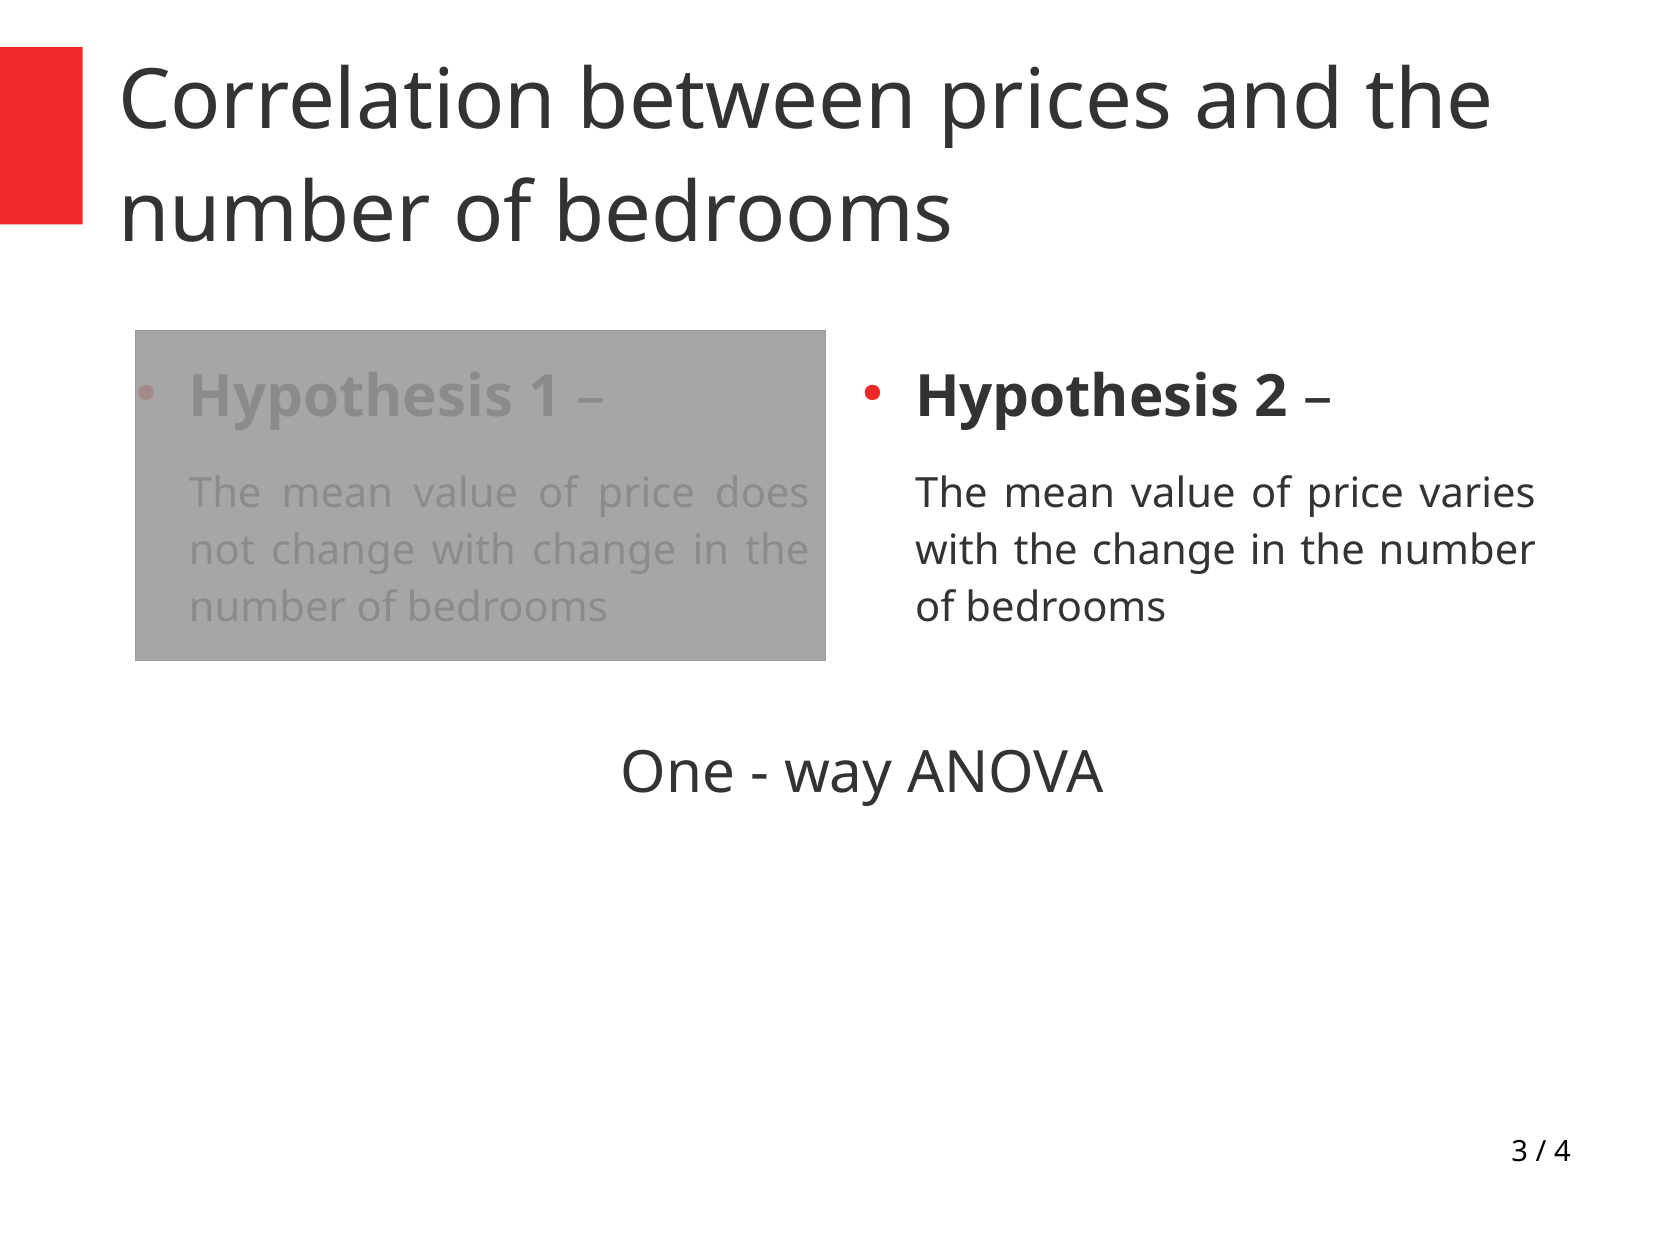

# Correlation between prices and the number of bedrooms
Hypothesis 1 –
The mean value of price does not change with change in the number of bedrooms
Hypothesis 2 –
The mean value of price varies with the change in the number of bedrooms
One - way ANOVA
3